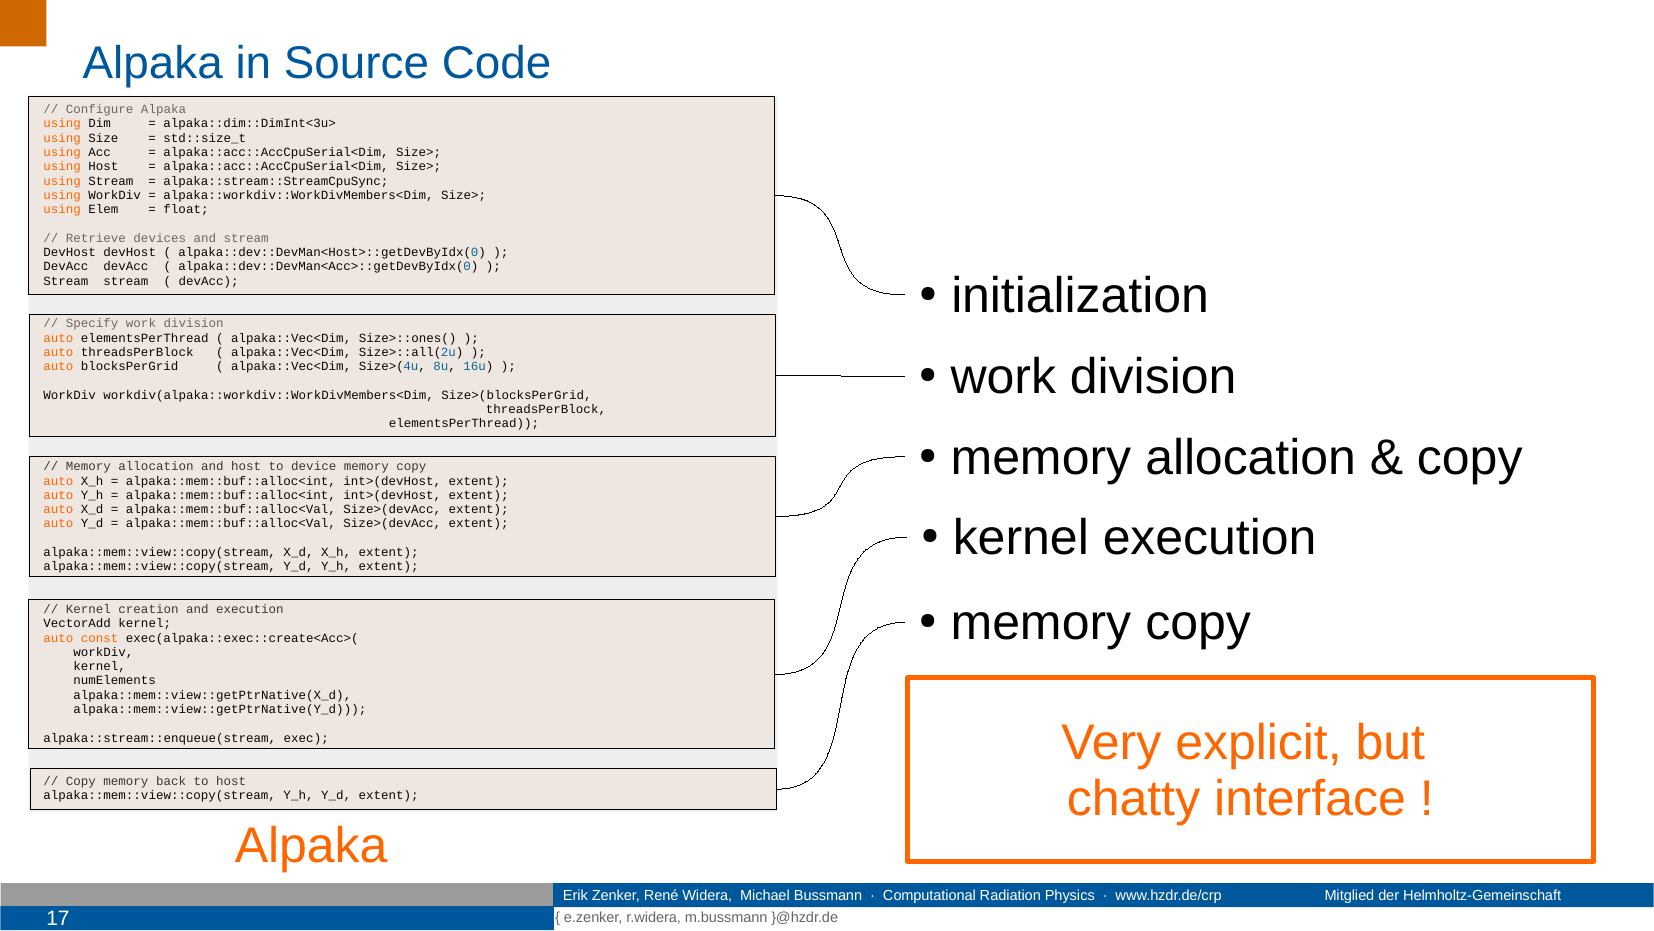

# Alpaka in Source Code
// Configure Alpaka
using Dim = alpaka::dim::DimInt<3u>
using Size = std::size_t
using Acc = alpaka::acc::AccCpuSerial<Dim, Size>;
using Host = alpaka::acc::AccCpuSerial<Dim, Size>;
using Stream = alpaka::stream::StreamCpuSync;
using WorkDiv = alpaka::workdiv::WorkDivMembers<Dim, Size>;
using Elem = float;
// Retrieve devices and stream
DevHost devHost ( alpaka::dev::DevMan<Host>::getDevByIdx(0) );
DevAcc devAcc ( alpaka::dev::DevMan<Acc>::getDevByIdx(0) );
Stream stream ( devAcc);
// Specify work division
auto elementsPerThread ( alpaka::Vec<Dim, Size>::ones() );
auto threadsPerBlock ( alpaka::Vec<Dim, Size>::all(2u) );
auto blocksPerGrid ( alpaka::Vec<Dim, Size>(4u, 8u, 16u) );
WorkDiv workdiv(alpaka::workdiv::WorkDivMembers<Dim, Size>(blocksPerGrid,
 threadsPerBlock, elementsPerThread));
// Memory allocation and host to device memory copy
auto X_h = alpaka::mem::buf::alloc<int, int>(devHost, extent);
auto Y_h = alpaka::mem::buf::alloc<int, int>(devHost, extent);
auto X_d = alpaka::mem::buf::alloc<Val, Size>(devAcc, extent);
auto Y_d = alpaka::mem::buf::alloc<Val, Size>(devAcc, extent);
alpaka::mem::view::copy(stream, X_d, X_h, extent);
alpaka::mem::view::copy(stream, Y_d, Y_h, extent);
// Kernel creation and execution
VectorAdd kernel;
auto const exec(alpaka::exec::create<Acc>(
 workDiv,
 kernel,
 numElements
 alpaka::mem::view::getPtrNative(X_d),
 alpaka::mem::view::getPtrNative(Y_d)));
alpaka::stream::enqueue(stream, exec);
// Copy memory back to host
alpaka::mem::view::copy(stream, Y_h, Y_d, extent);
 initialization
 work division
 memory allocation & copy
 kernel execution
 memory copy
Very explicit, but
chatty interface !
Alpaka